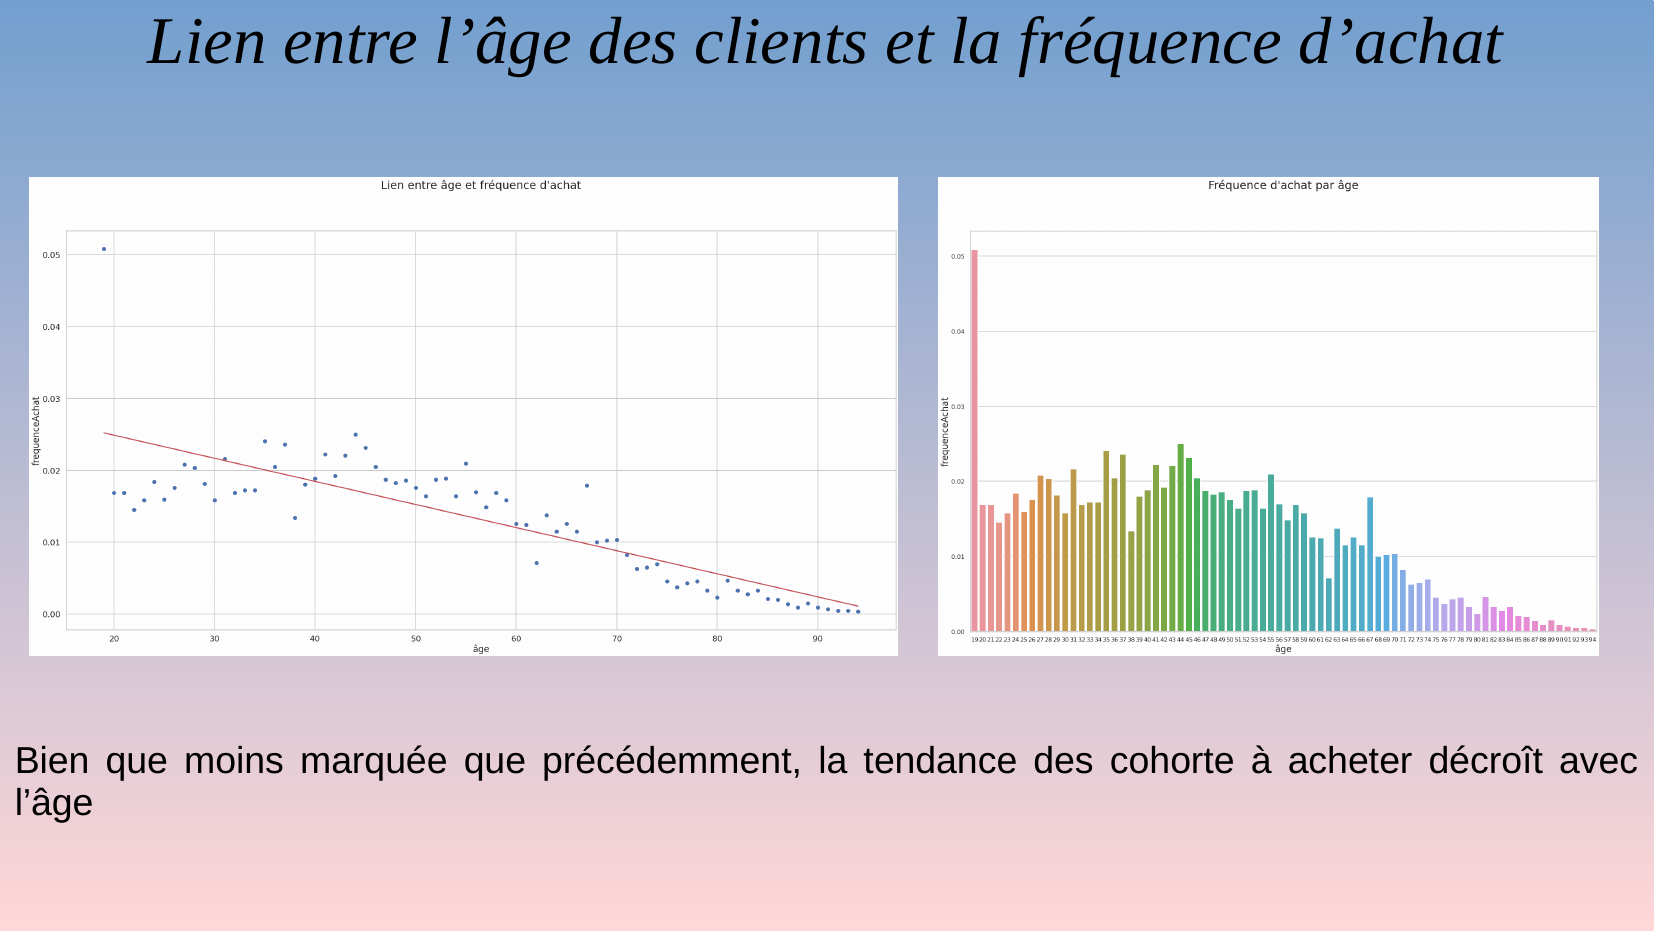

# Lien entre l’âge des clients et la fréquence d’achat
Bien que moins marquée que précédemment, la tendance des cohorte à acheter décroît avec l’âge